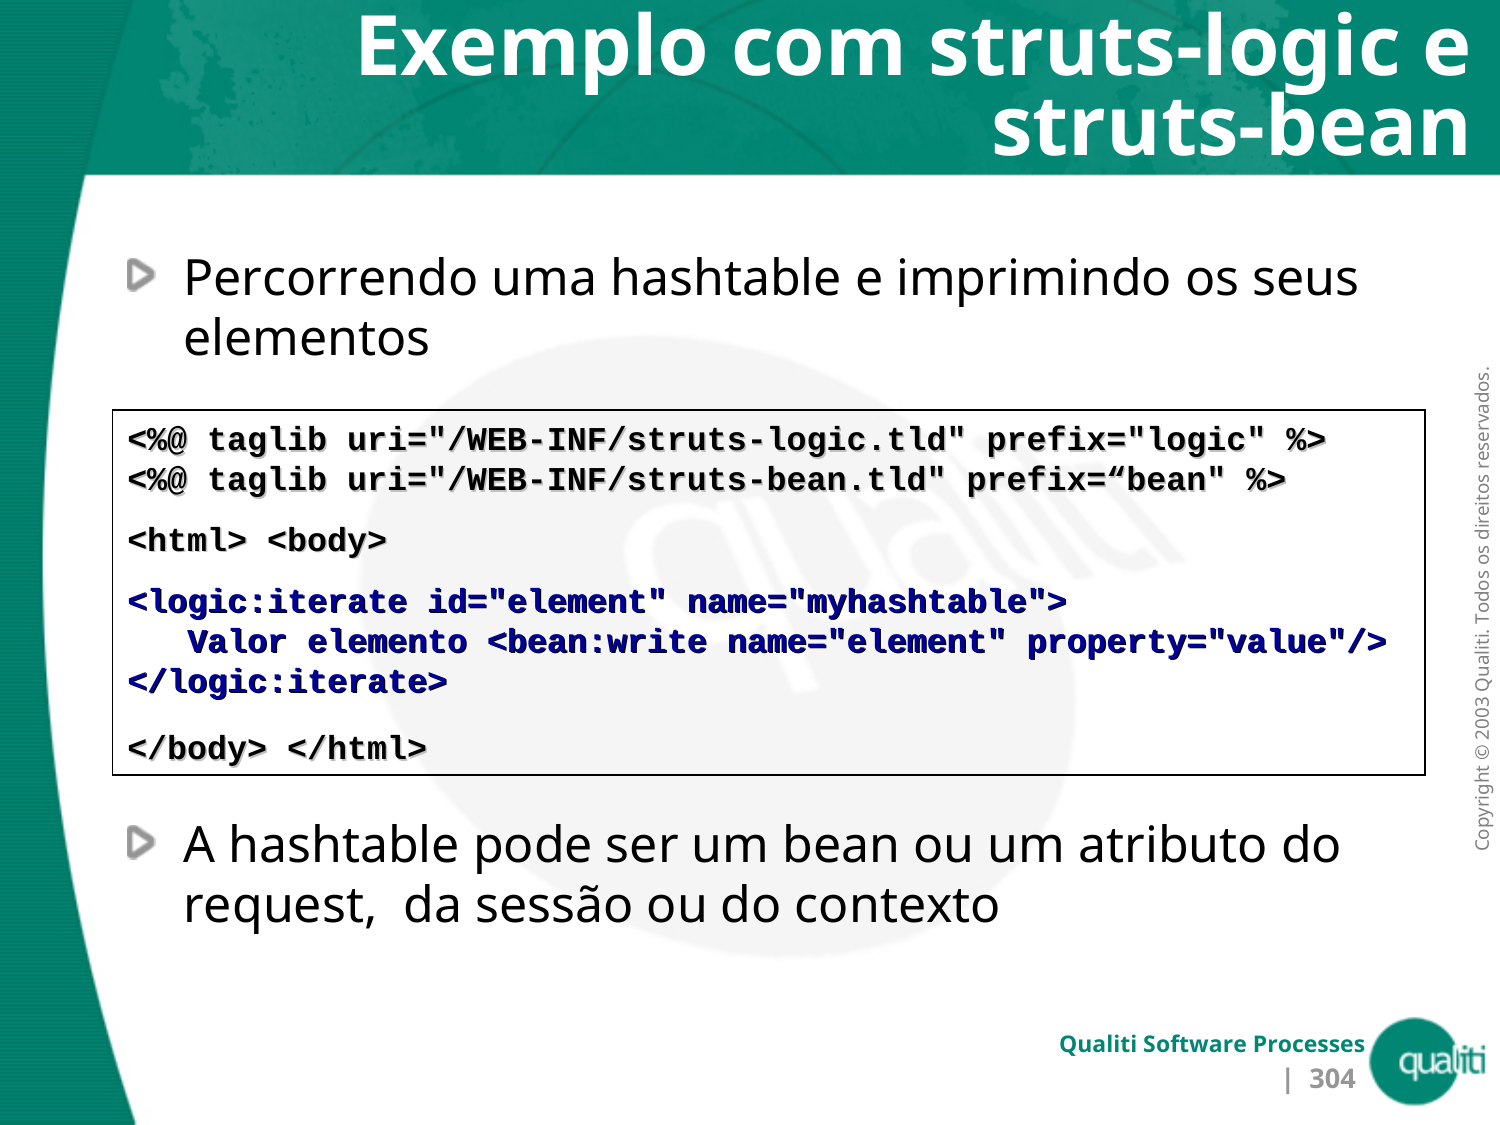

# Exemplo com struts-logic e struts-bean
Percorrendo uma hashtable e imprimindo os seus elementos
A hashtable pode ser um bean ou um atributo do request, da sessão ou do contexto
<%@ taglib uri="/WEB-INF/struts-logic.tld" prefix="logic" %>
<%@ taglib uri="/WEB-INF/struts-bean.tld" prefix=“bean" %>
<html> <body>
<logic:iterate id="element" name="myhashtable">
 Valor elemento <bean:write name="element" property="value"/>
</logic:iterate>
</body> </html>